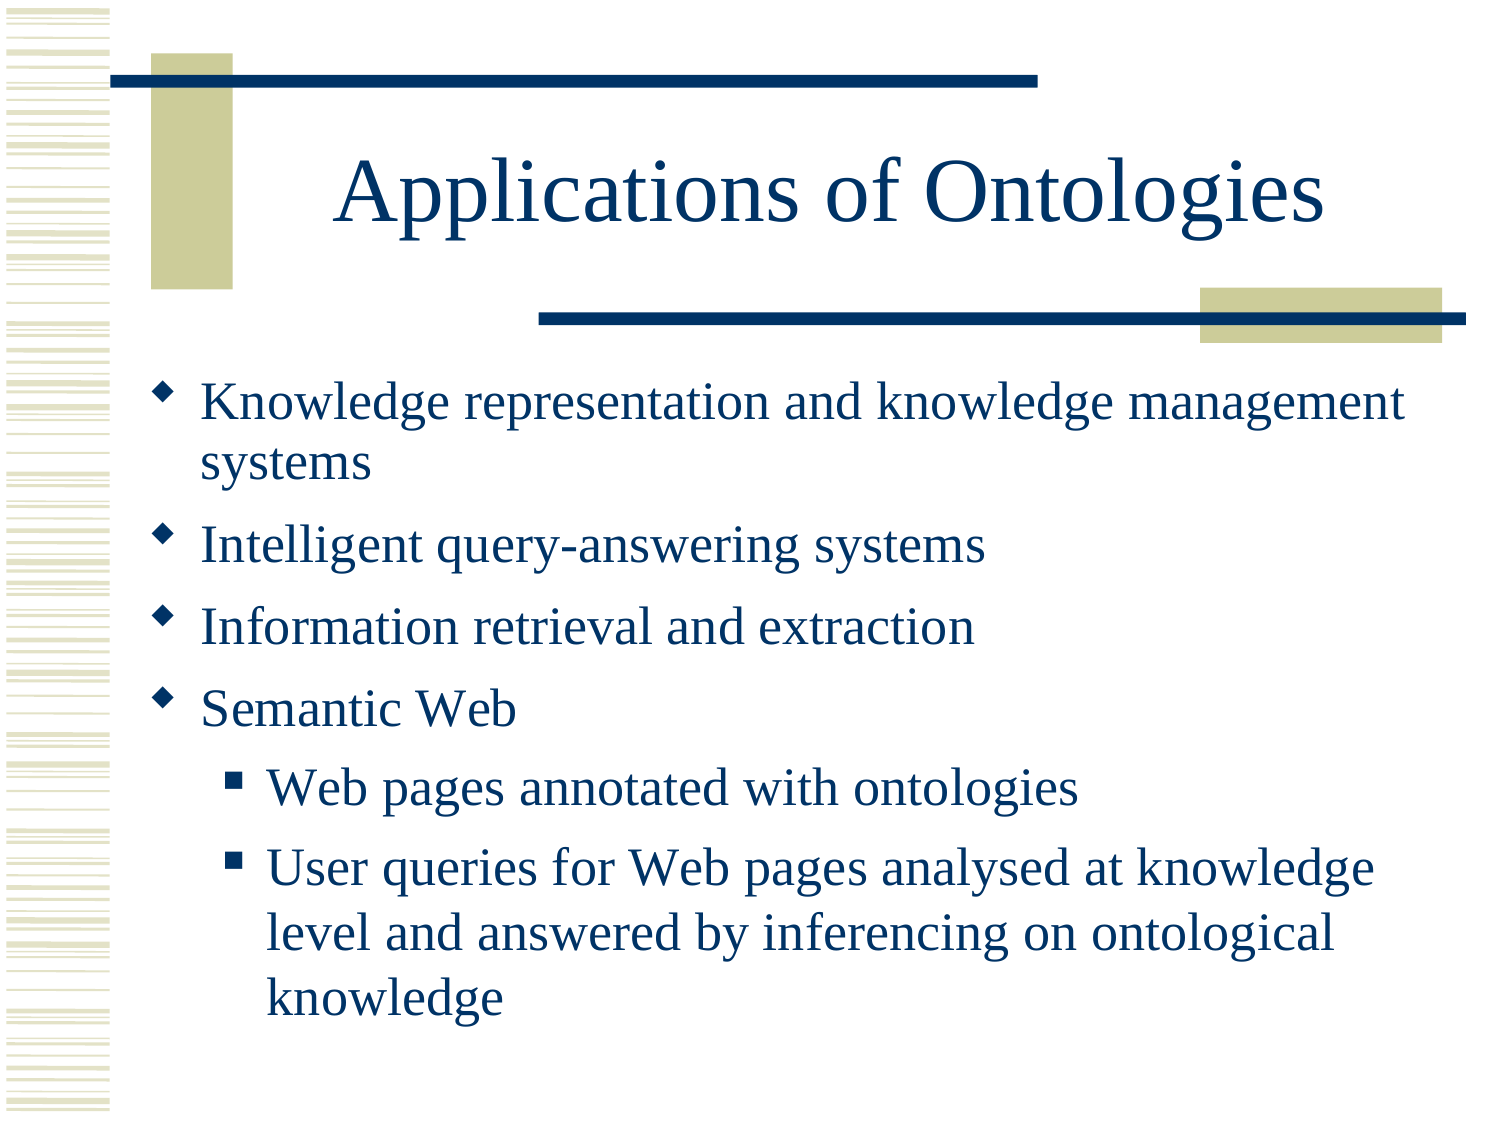

# Applications of Ontologies
Knowledge representation and knowledge management systems
Intelligent query-answering systems
Information retrieval and extraction
Semantic Web
Web pages annotated with ontologies
User queries for Web pages analysed at knowledge level and answered by inferencing on ontological knowledge